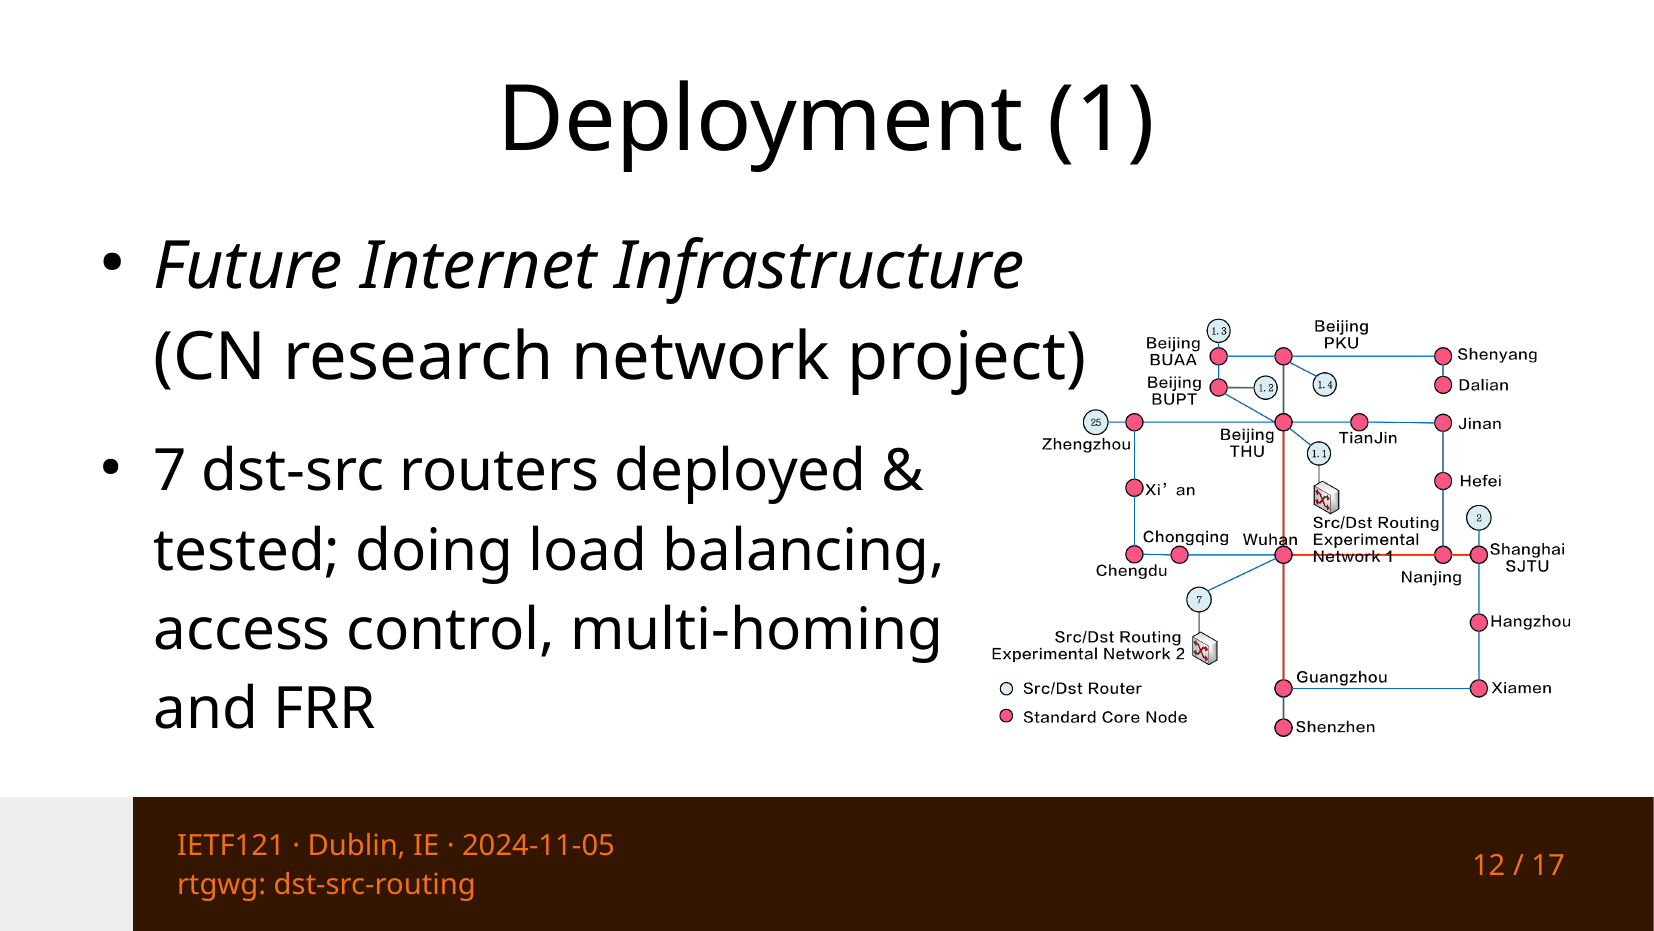

# Deployment (1)
Future Internet Infrastructure
(CN research network project)
7 dst-src routers deployed &
tested; doing load balancing,
access control, multi-homing
and FRR
SiNOG7 · Ljubljana
12